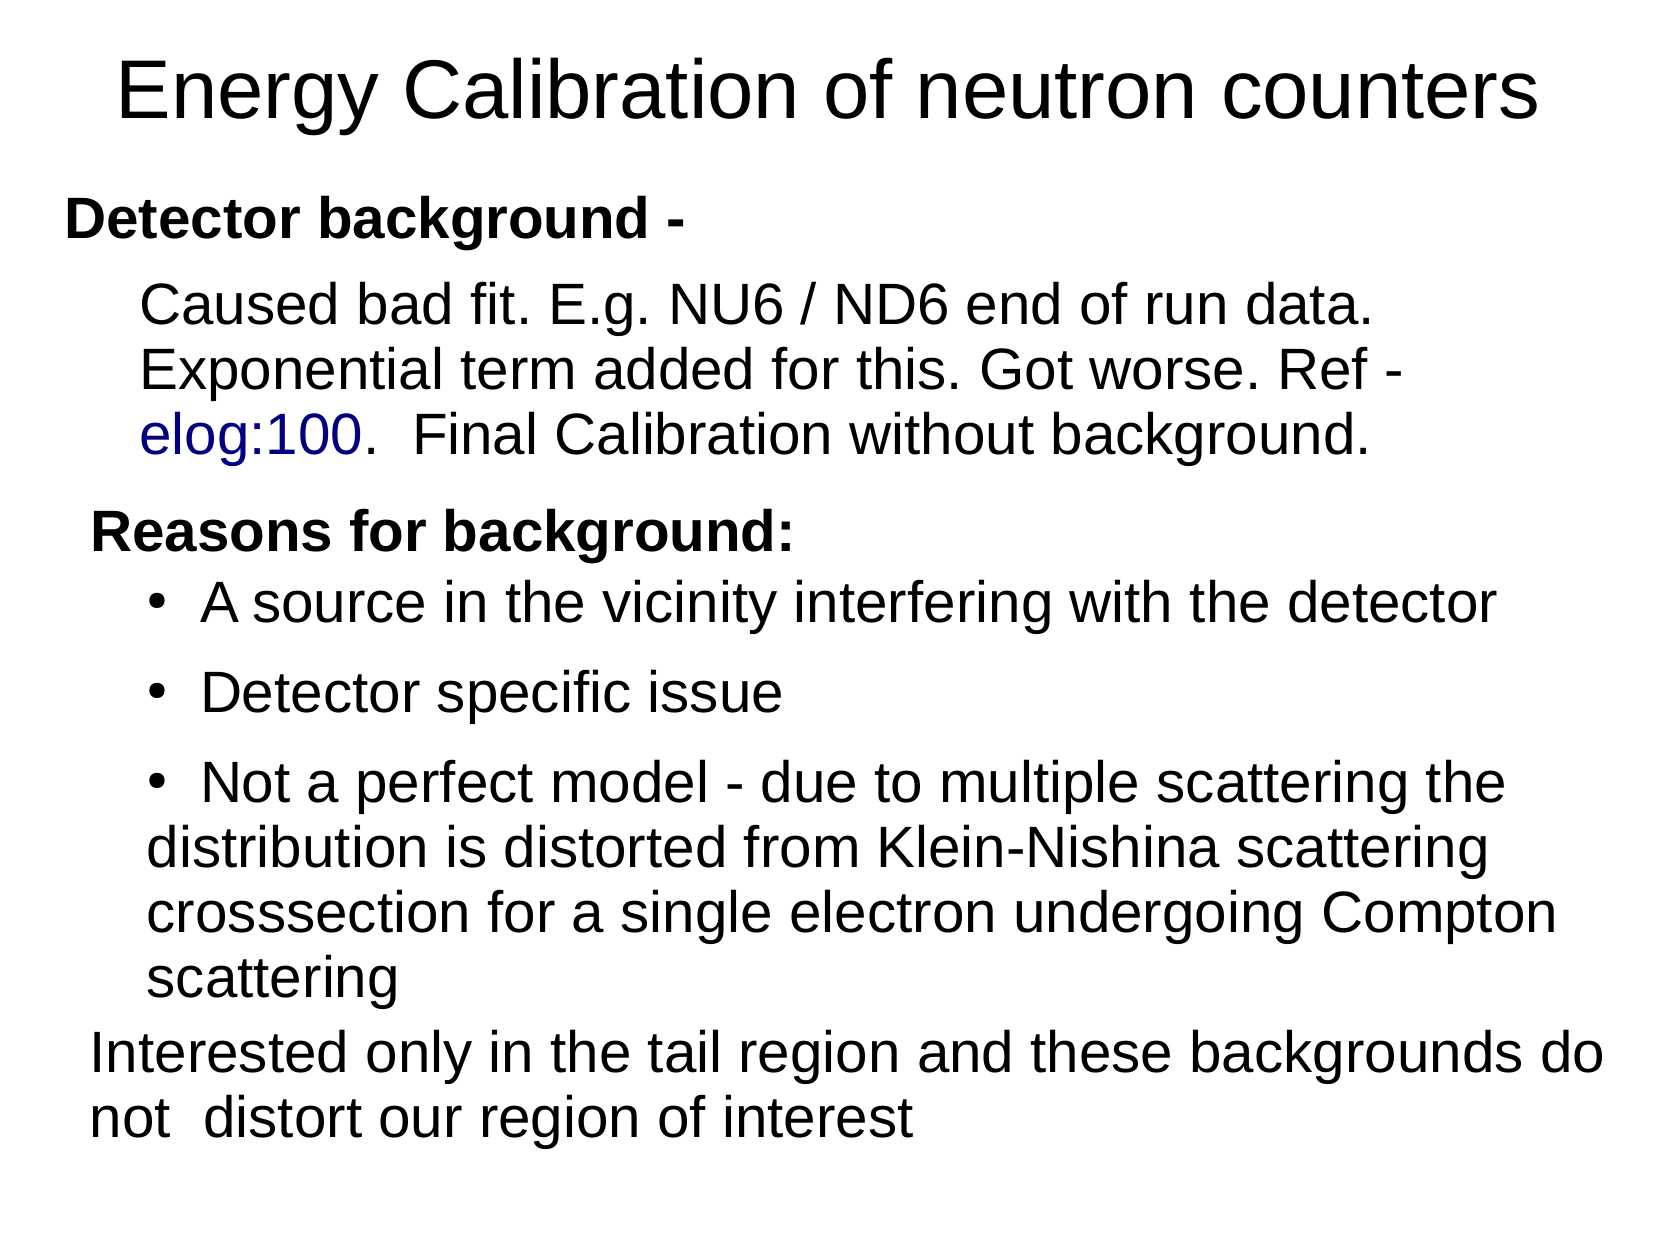

Energy Calibration of neutron counters
Detector background -
Caused bad fit. E.g. NU6 / ND6 end of run data. Exponential term added for this. Got worse. Ref - elog:100.  Final Calibration without background.
Reasons for background:
 A source in the vicinity interfering with the detector
 Detector specific issue
 Not a perfect model - due to multiple scattering the distribution is distorted from Klein-Nishina scattering crosssection for a single electron undergoing Compton scattering
Interested only in the tail region and these backgrounds do not distort our region of interest